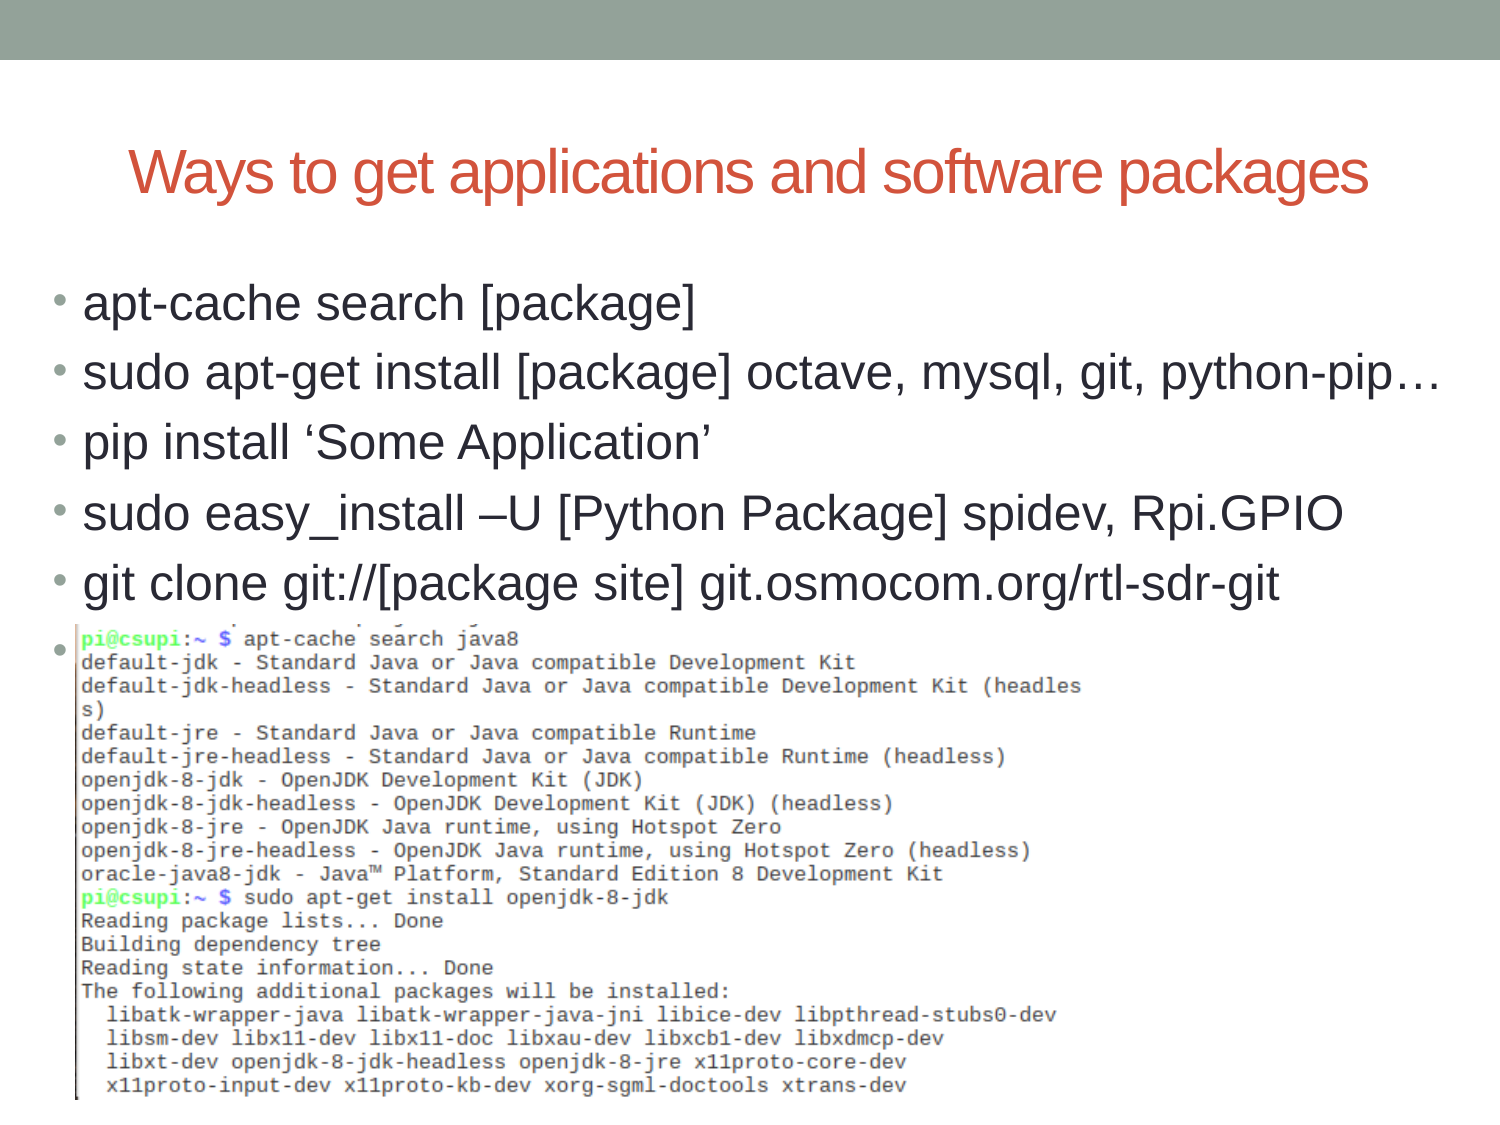

# Ways to get applications and software packages
apt-cache search [package]
sudo apt-get install [package] octave, mysql, git, python-pip…
pip install ‘Some Application’
sudo easy_install –U [Python Package] spidev, Rpi.GPIO
git clone git://[package site] git.osmocom.org/rtl-sdr-git
Download “tgz” file. tar –xzf package.tgz